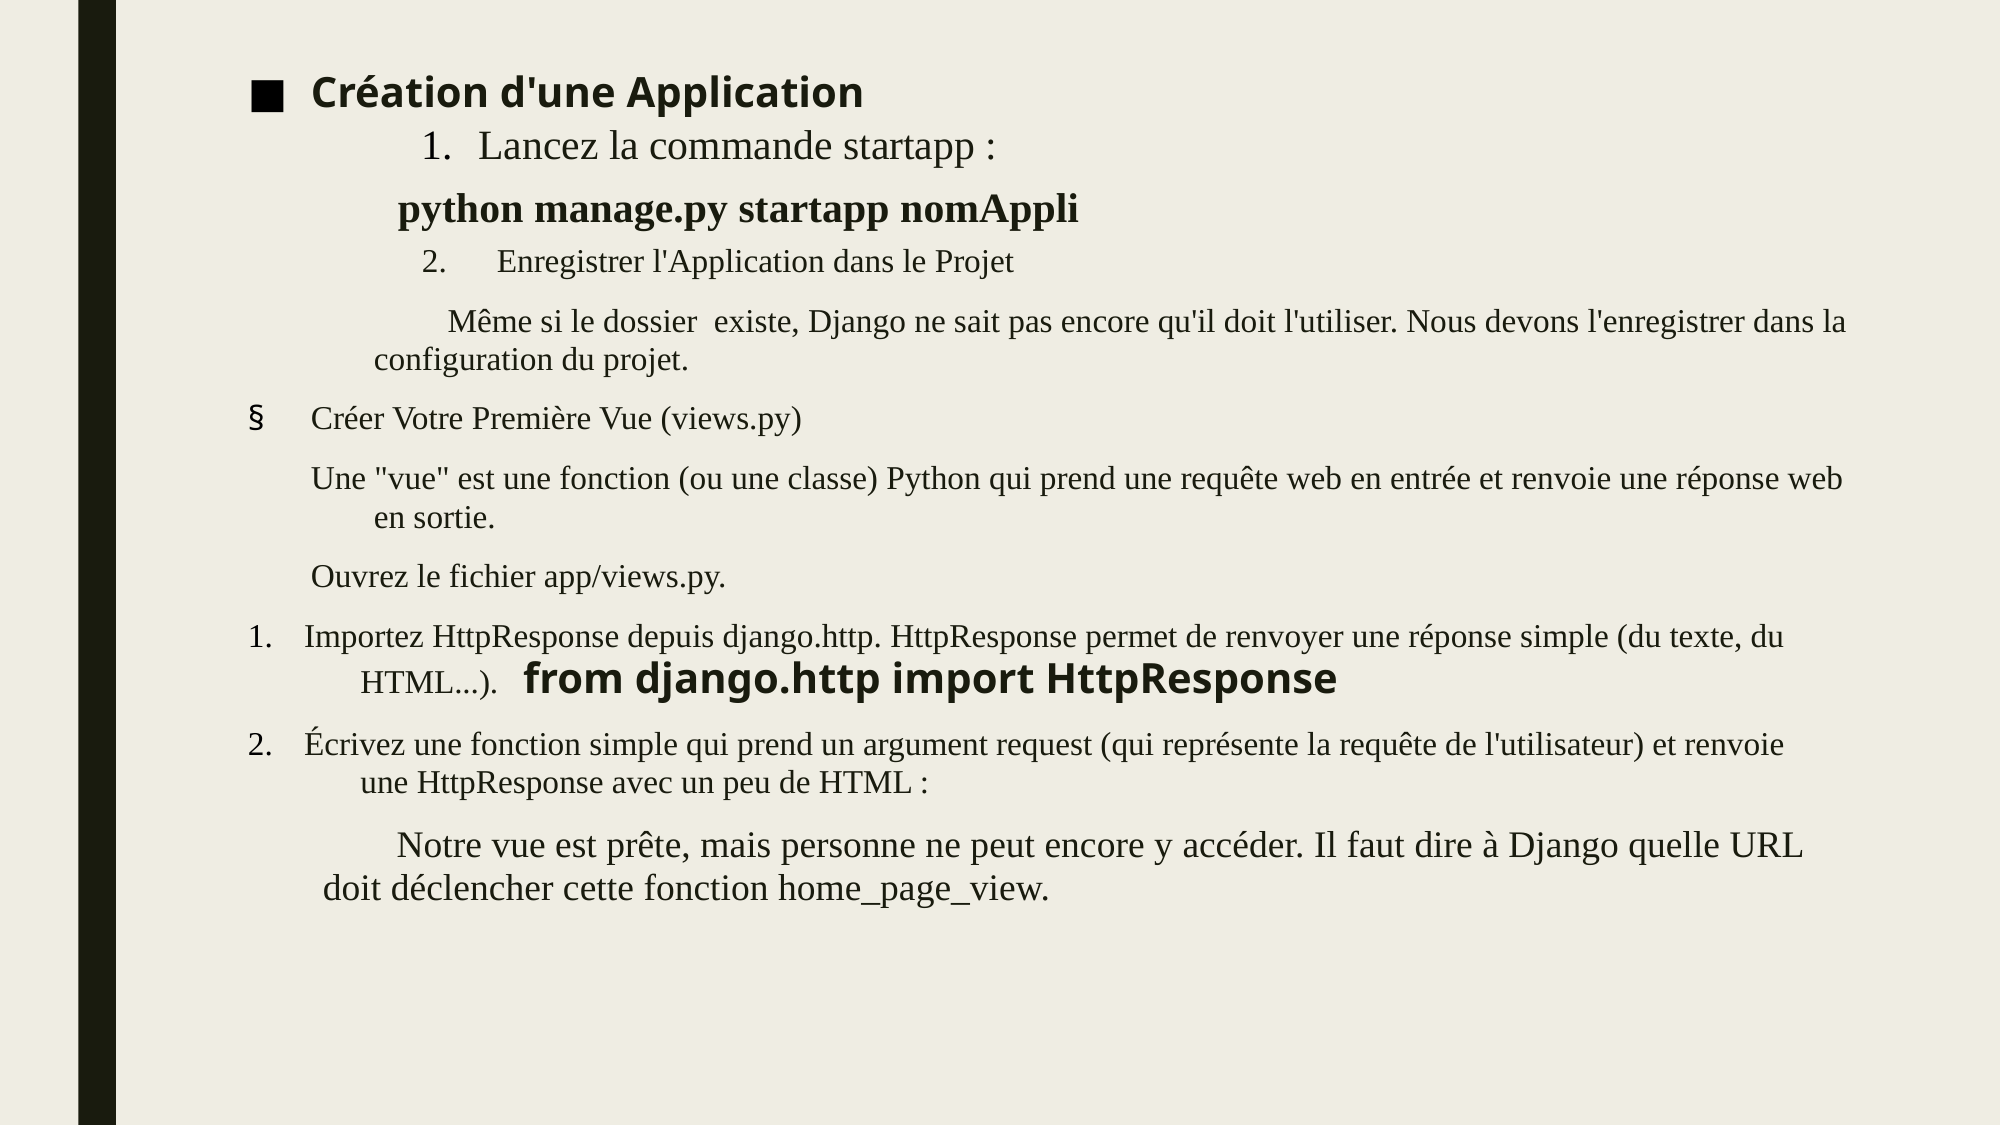

# Création d'une Application
Lancez la commande startapp :
		python manage.py startapp nomAppli
2.	Enregistrer l'Application dans le Projet
Même si le dossier  existe, Django ne sait pas encore qu'il doit l'utiliser. Nous devons l'enregistrer dans la configuration du projet.
Créer Votre Première Vue (views.py)
Une "vue" est une fonction (ou une classe) Python qui prend une requête web en entrée et renvoie une réponse web en sortie.
Ouvrez le fichier app/views.py.
Importez HttpResponse depuis django.http. HttpResponse permet de renvoyer une réponse simple (du texte, du HTML...). from django.http import HttpResponse
Écrivez une fonction simple qui prend un argument request (qui représente la requête de l'utilisateur) et renvoie une HttpResponse avec un peu de HTML :
Notre vue est prête, mais personne ne peut encore y accéder. Il faut dire à Django quelle URL doit déclencher cette fonction home_page_view.